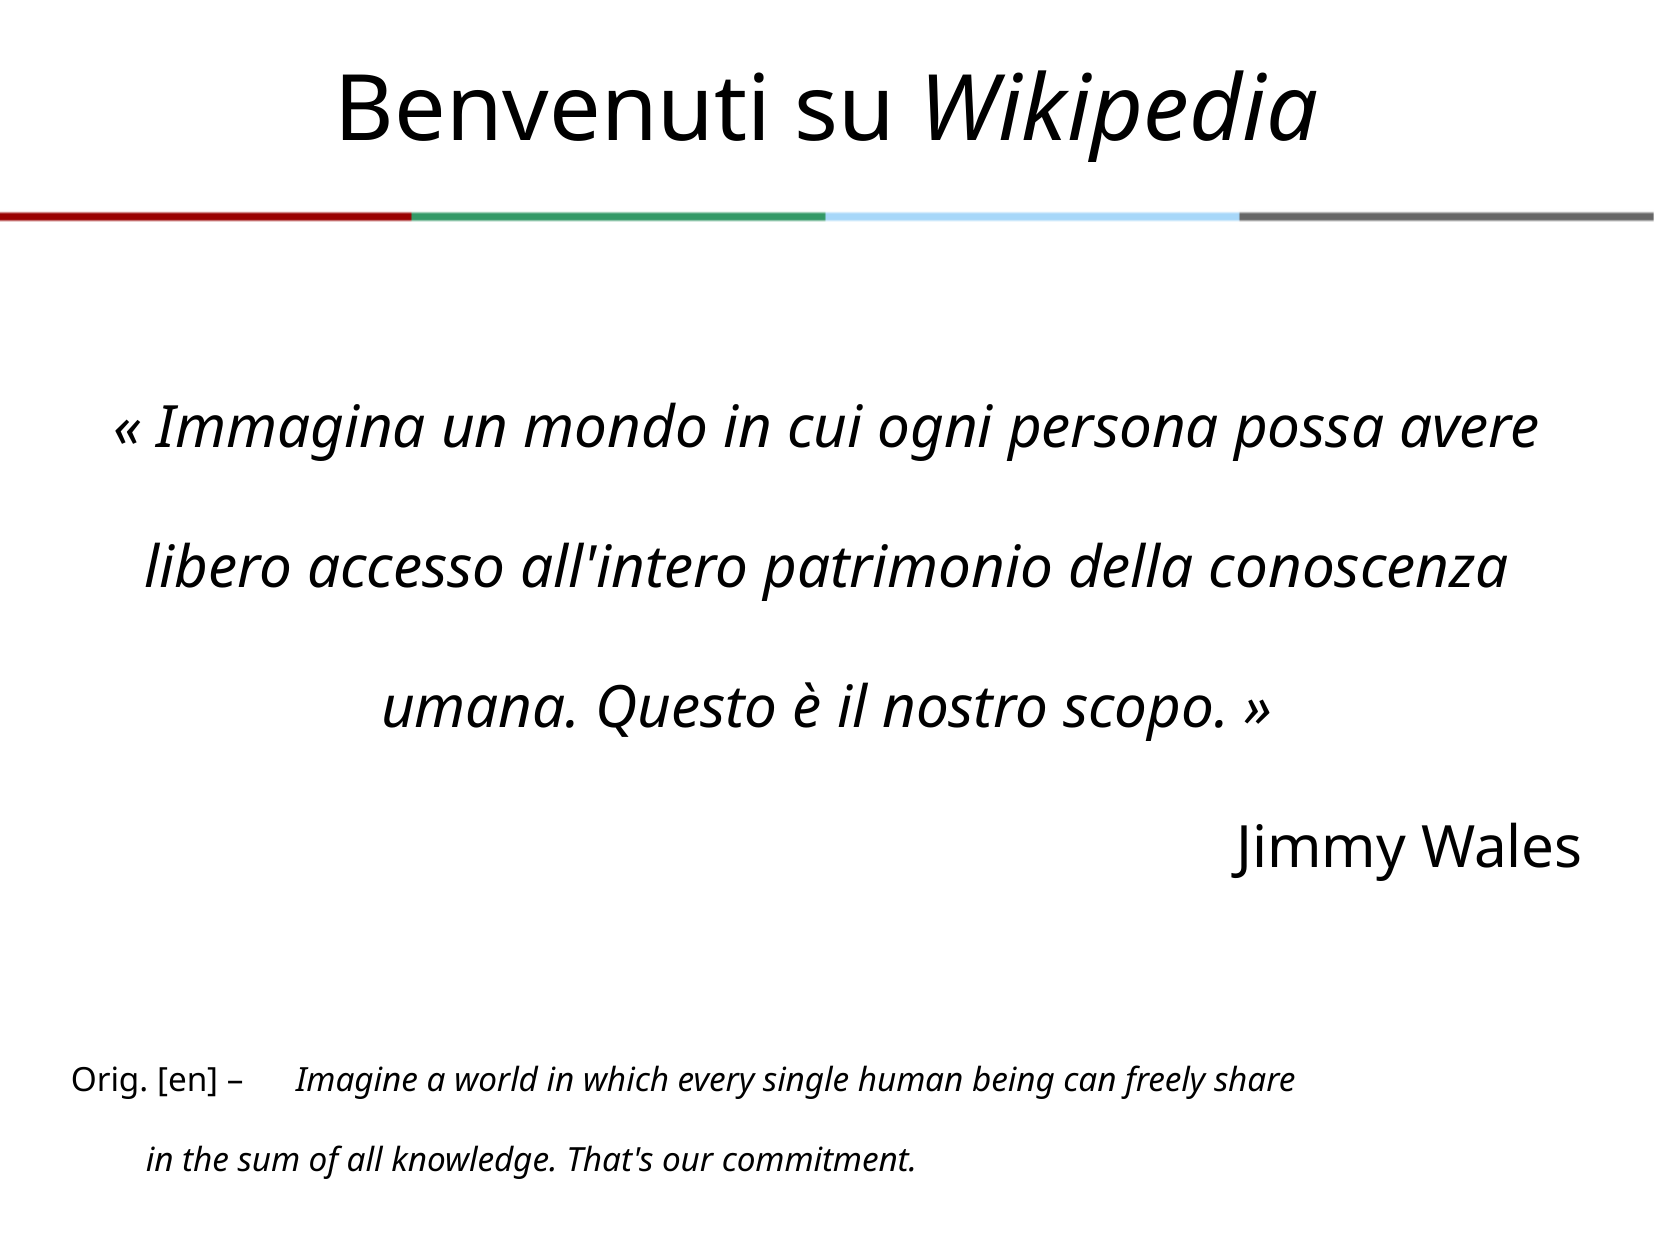

Benvenuti su Wikipedia
« Immagina un mondo in cui ogni persona possa avere libero accesso all'intero patrimonio della conoscenza umana. Questo è il nostro scopo. »
Jimmy Wales
Orig. [en] – 	Imagine a world in which every single human being can freely share					in the sum of all knowledge. That's our commitment.